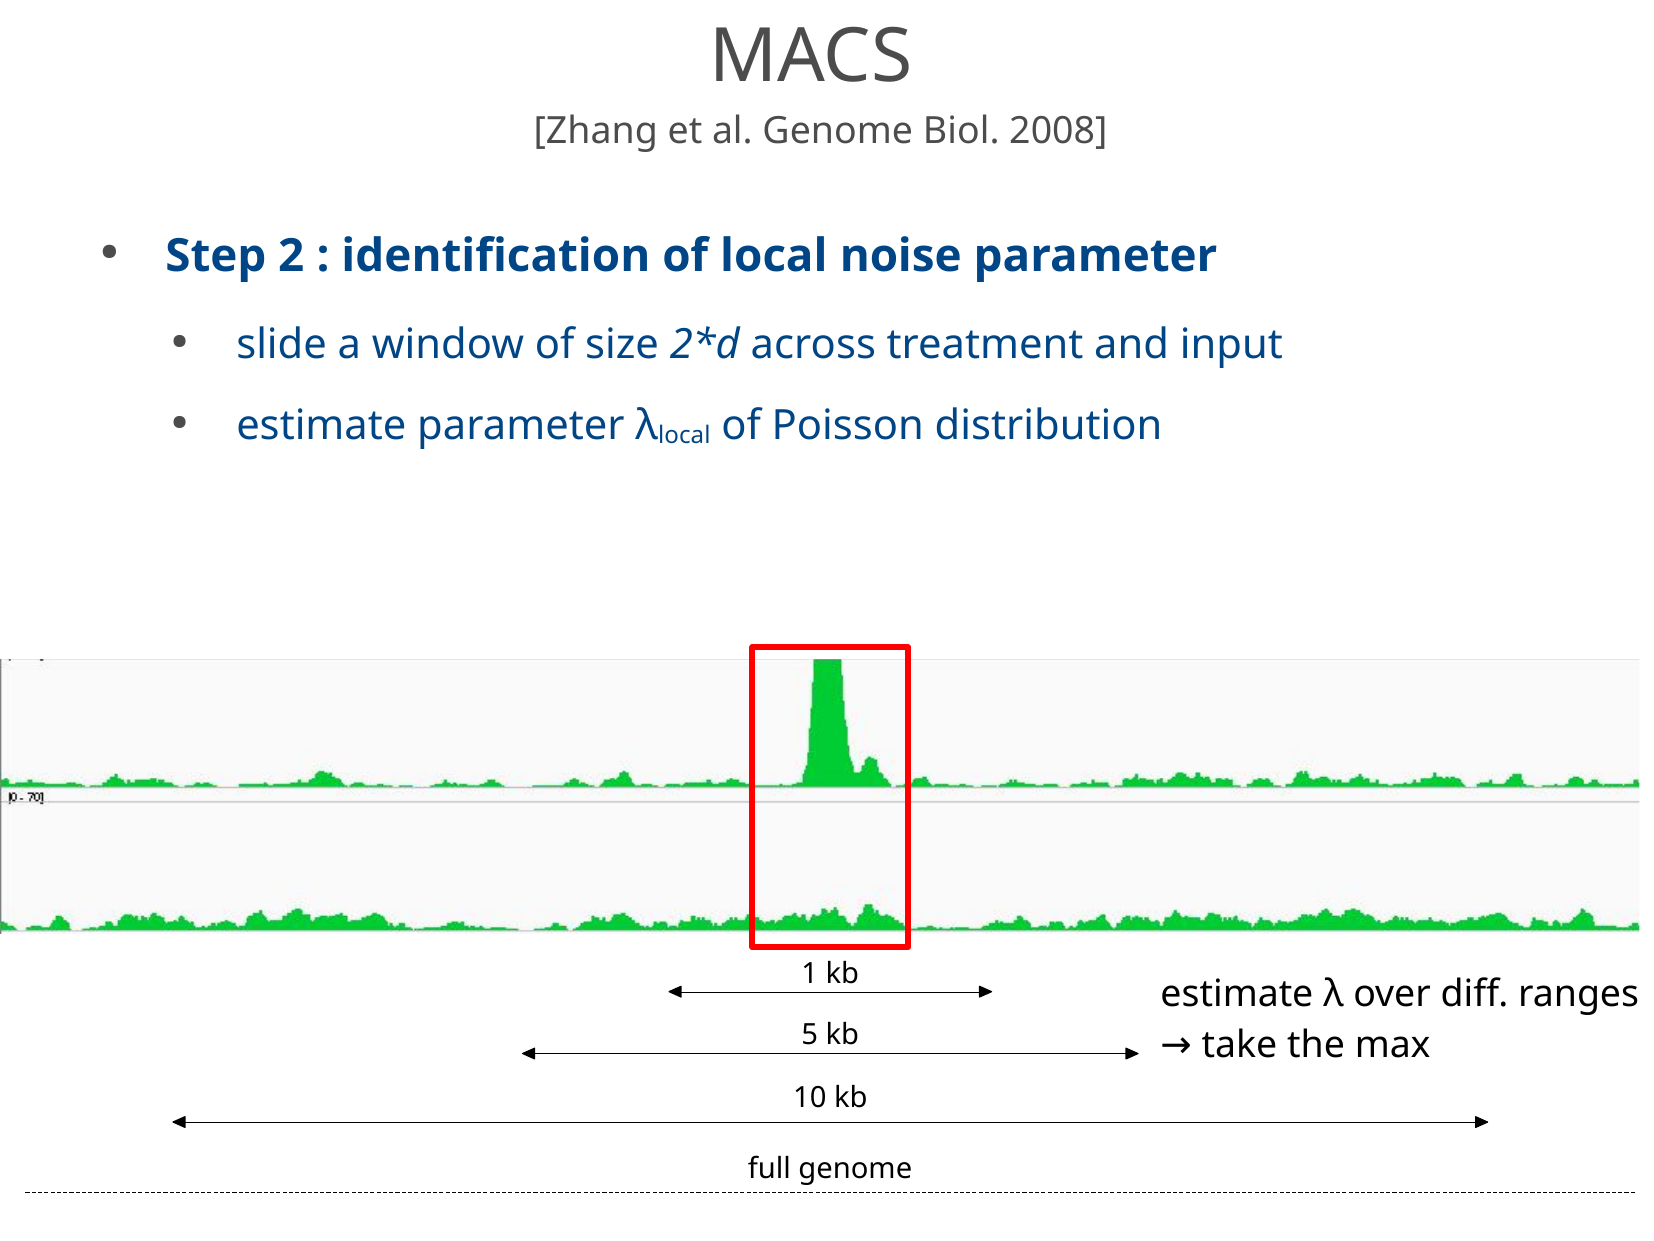

# MACS [Zhang et al. Genome Biol. 2008]
Step 2 : identification of local noise parameter
slide a window of size 2*d across treatment and input
estimate parameter λlocal of Poisson distribution
estimate λ over diff. ranges
→ take the max
1 kb
5 kb
10 kb
full genome